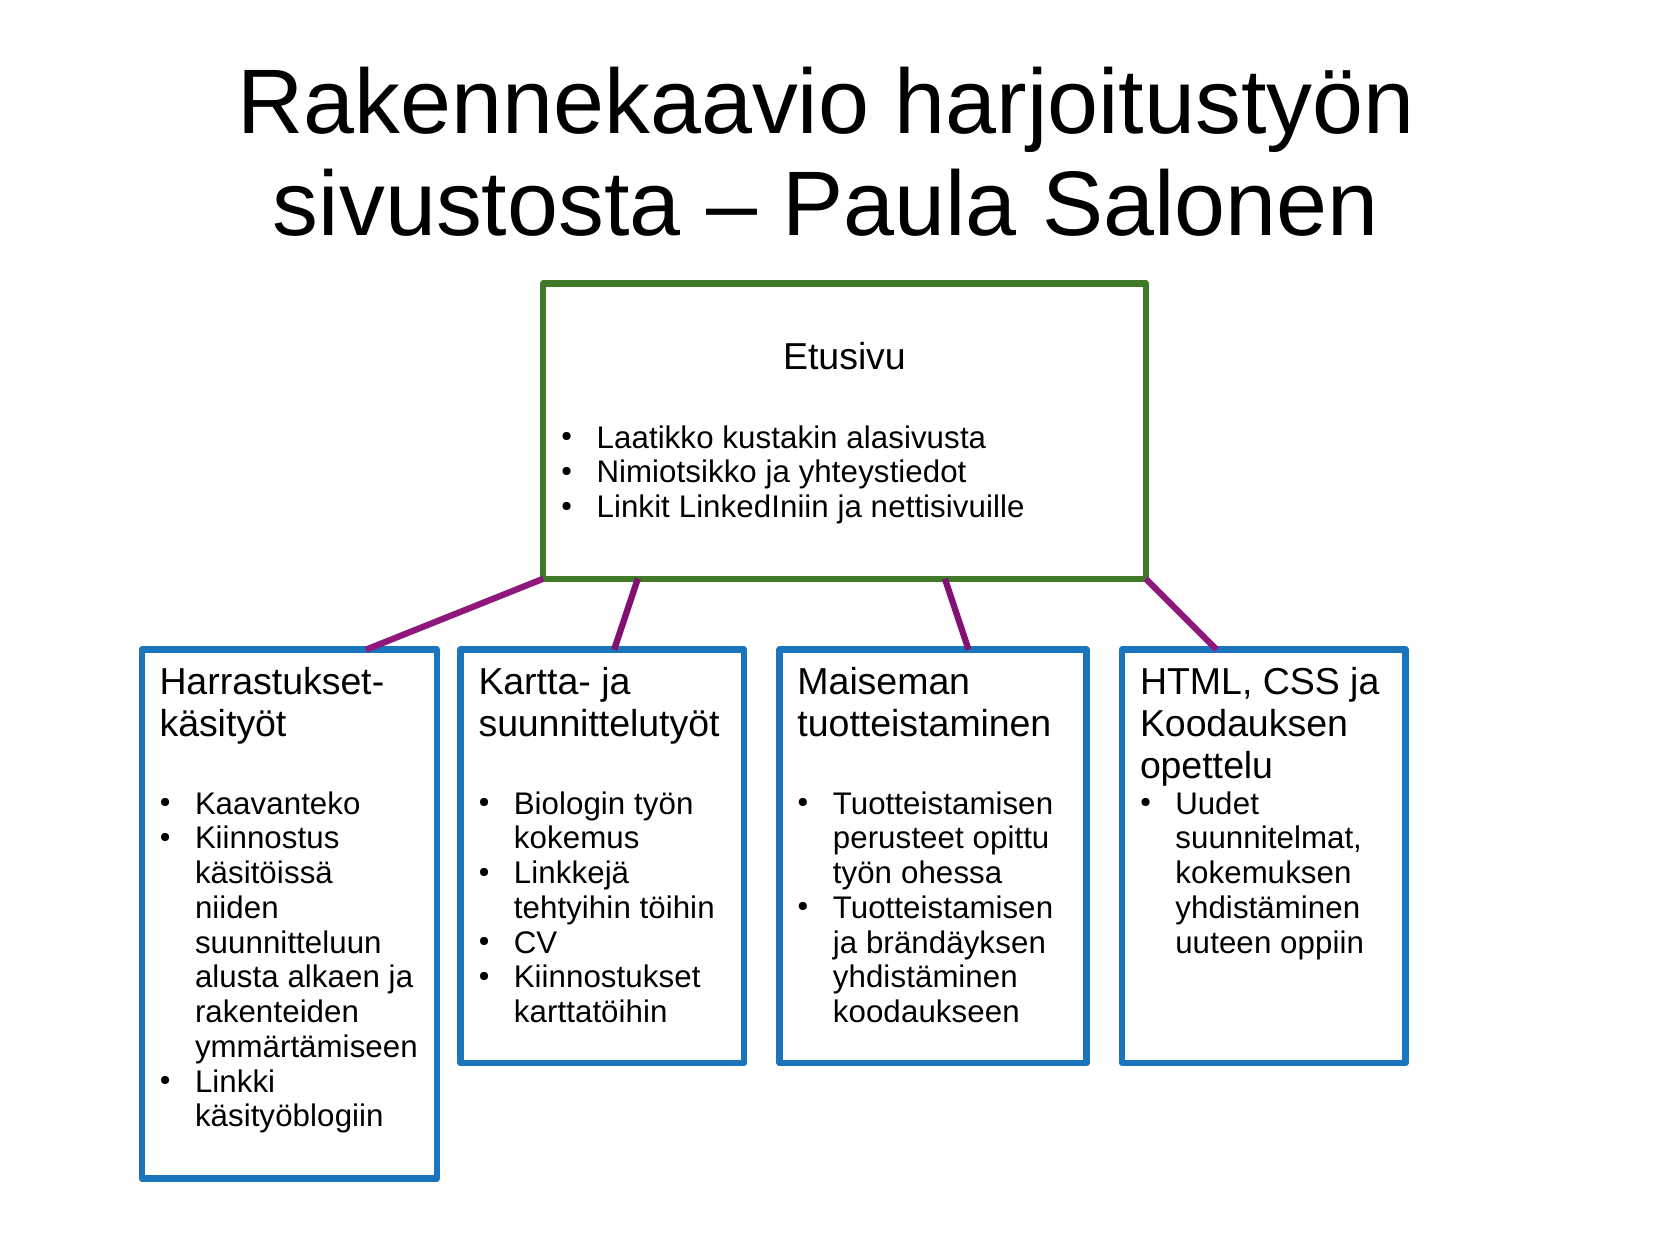

# Rakennekaavio harjoitustyön sivustosta – Paula Salonen
Etusivu
Laatikko kustakin alasivusta
Nimiotsikko ja yhteystiedot
Linkit LinkedIniin ja nettisivuille
Harrastukset-käsityöt
Kaavanteko
Kiinnostus käsitöissä niiden suunnitteluun alusta alkaen ja rakenteiden ymmärtämiseen
Linkki käsityöblogiin
Kartta- ja suunnittelutyöt
Biologin työn kokemus
Linkkejä tehtyihin töihin
CV
Kiinnostukset karttatöihin
Maiseman tuotteistaminen
Tuotteistamisen perusteet opittu työn ohessa
Tuotteistamisen ja brändäyksen yhdistäminen koodaukseen
HTML, CSS ja
Koodauksen opettelu
Uudet suunnitelmat, kokemuksen yhdistäminen uuteen oppiin